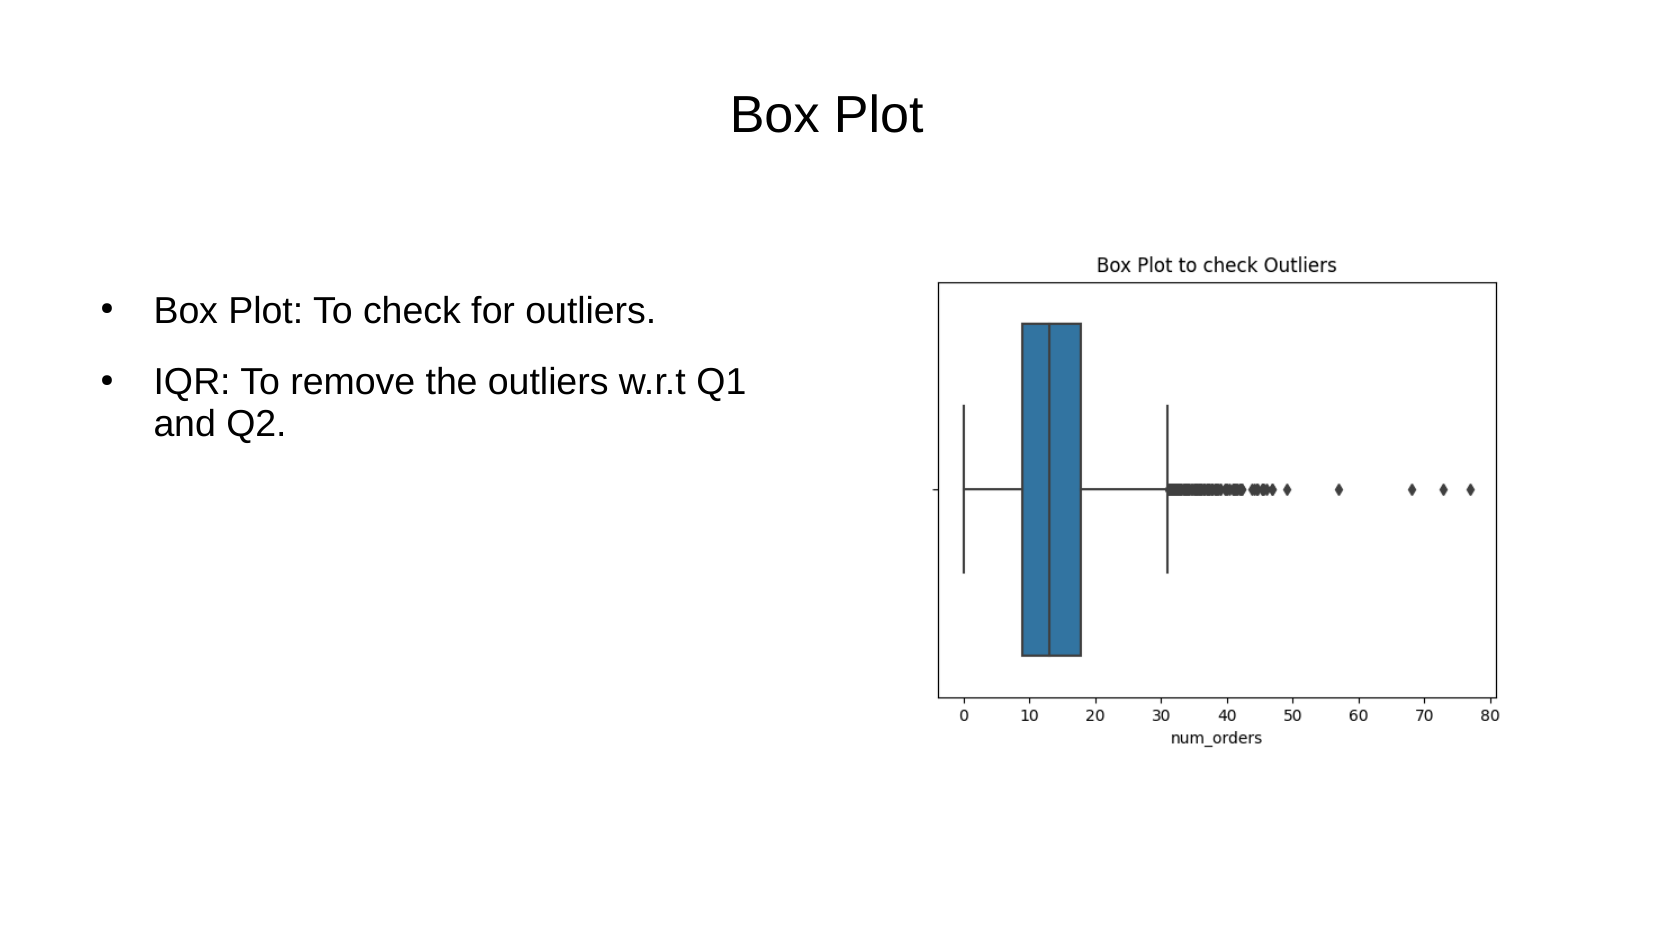

# Box Plot
Box Plot: To check for outliers.
IQR: To remove the outliers w.r.t Q1 and Q2.